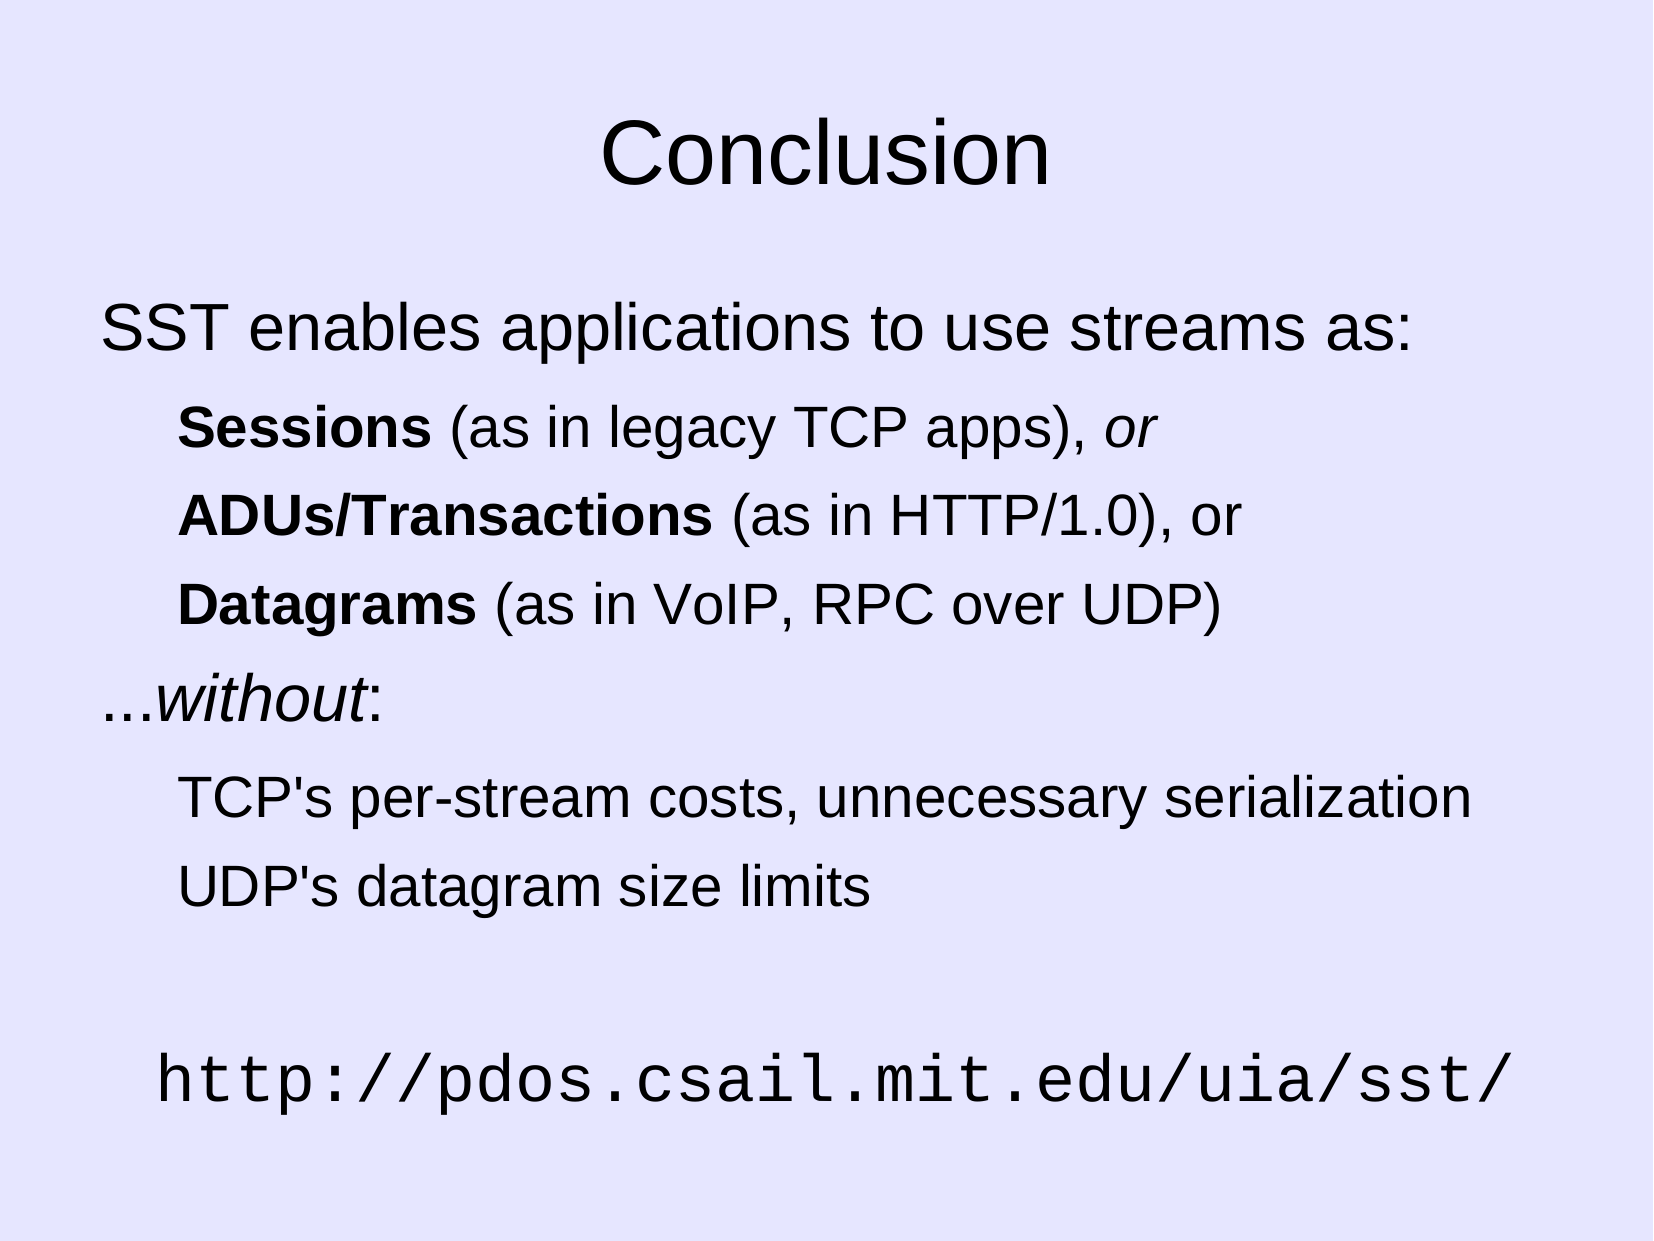

# Conclusion
SST enables applications to use streams as:
Sessions (as in legacy TCP apps), or
ADUs/Transactions (as in HTTP/1.0), or
Datagrams (as in VoIP, RPC over UDP)
...without:
TCP's per-stream costs, unnecessary serialization
UDP's datagram size limits
http://pdos.csail.mit.edu/uia/sst/